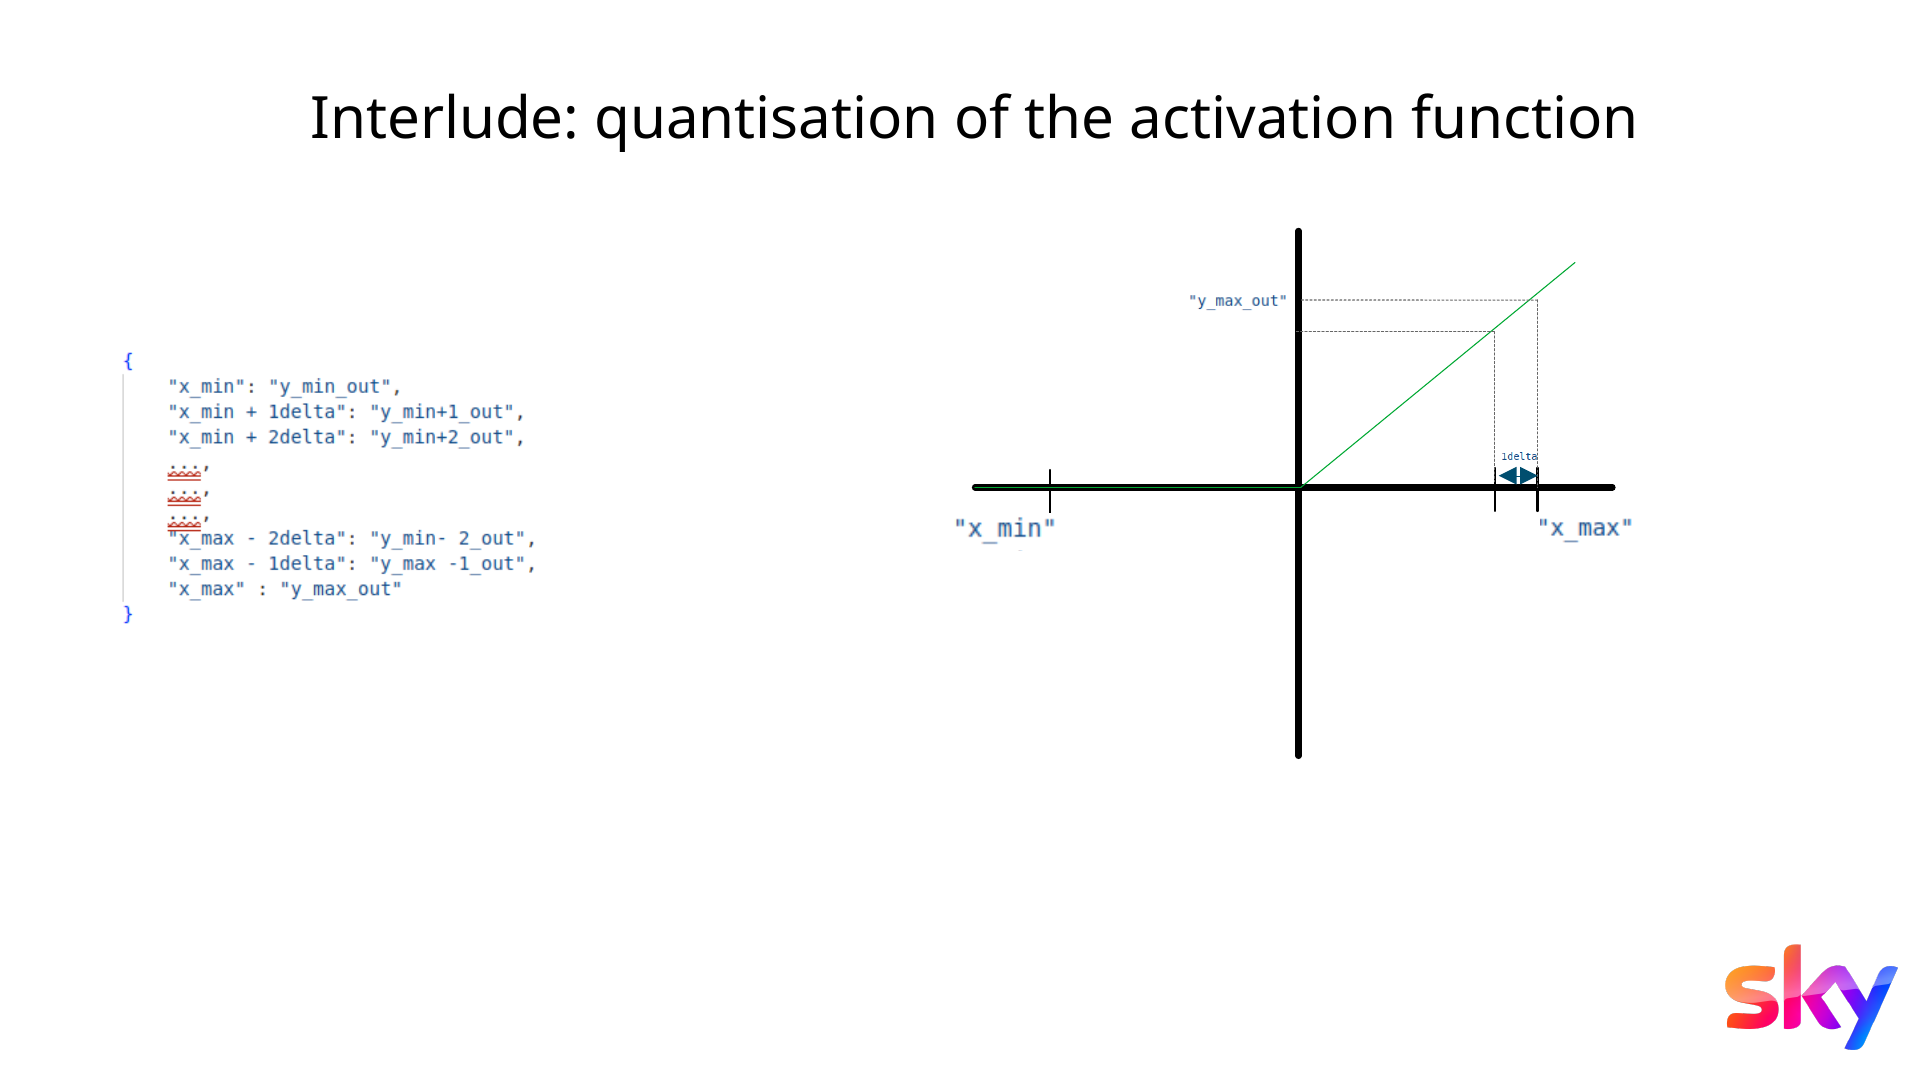

# Interlude: quantisation of the activation function